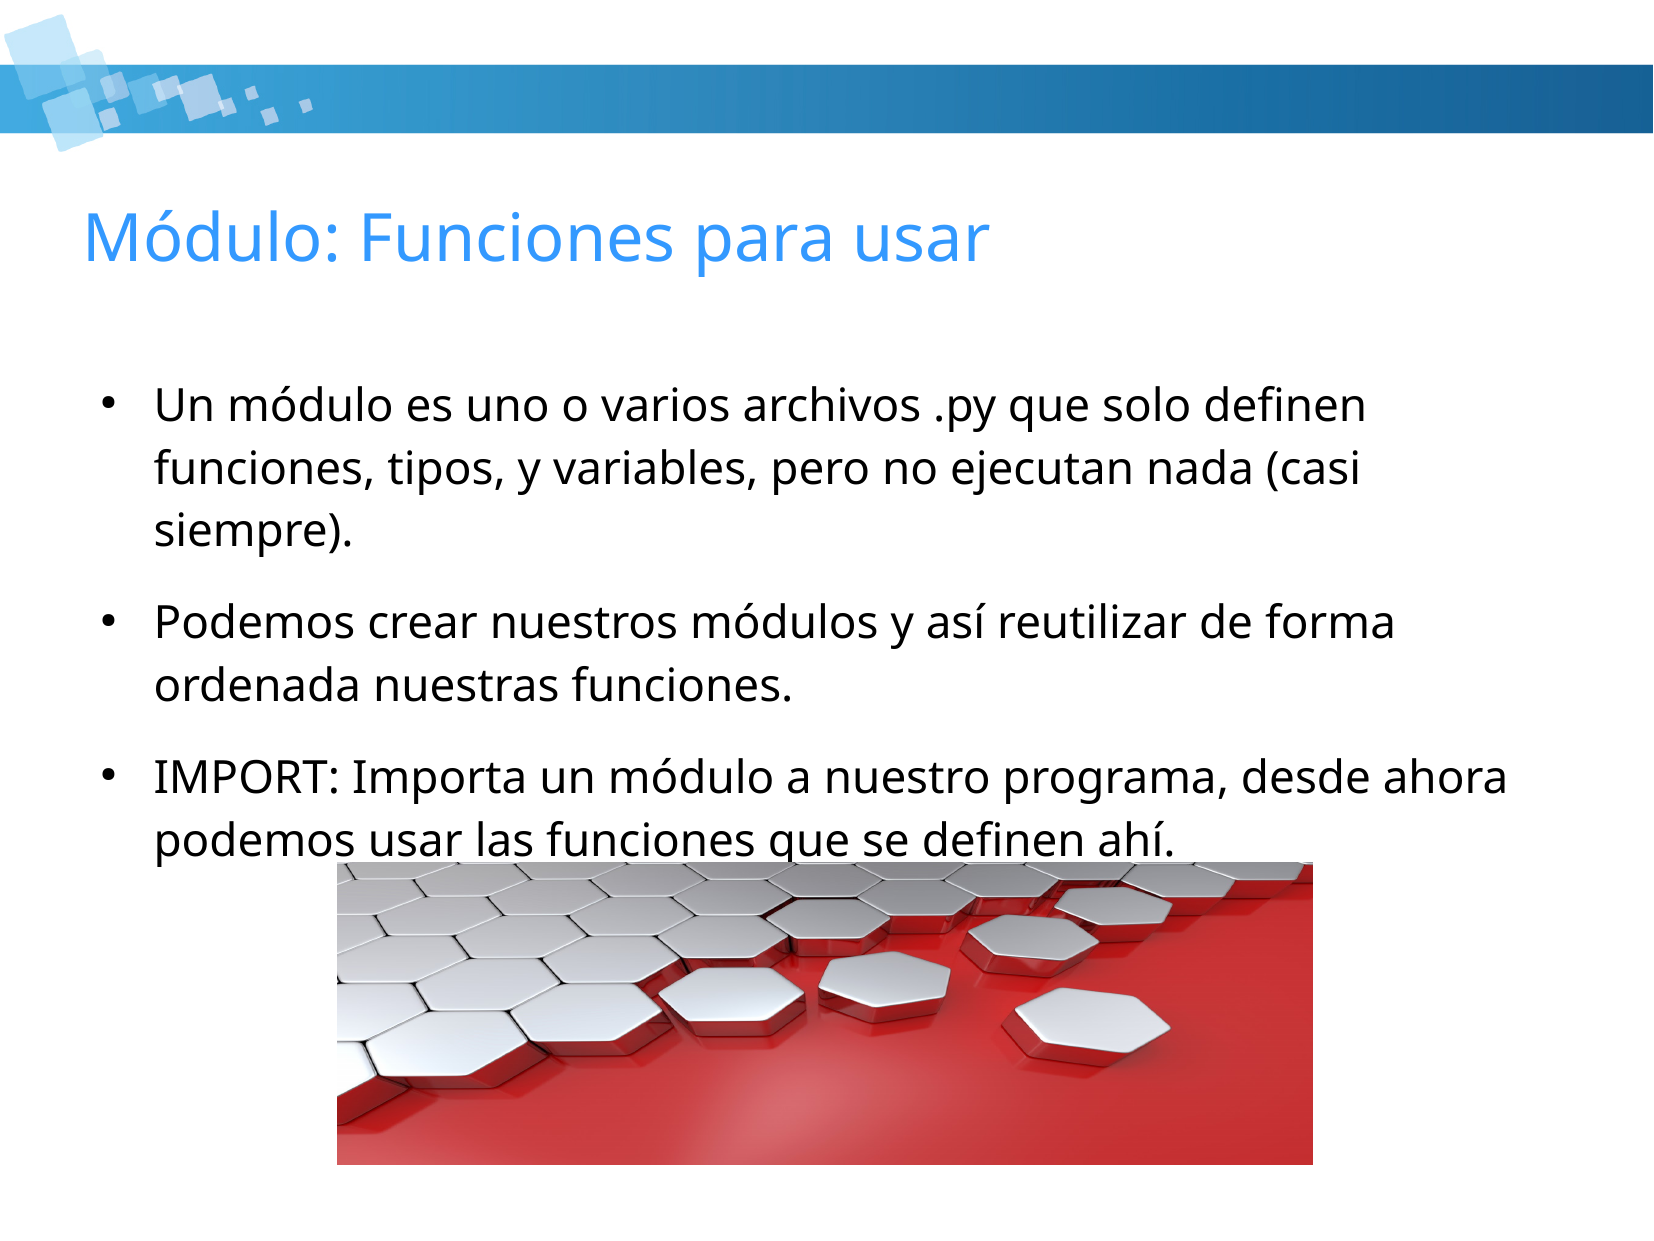

# Módulo: Funciones para usar
Un módulo es uno o varios archivos .py que solo definen funciones, tipos, y variables, pero no ejecutan nada (casi siempre).
Podemos crear nuestros módulos y así reutilizar de forma ordenada nuestras funciones.
IMPORT: Importa un módulo a nuestro programa, desde ahora podemos usar las funciones que se definen ahí.